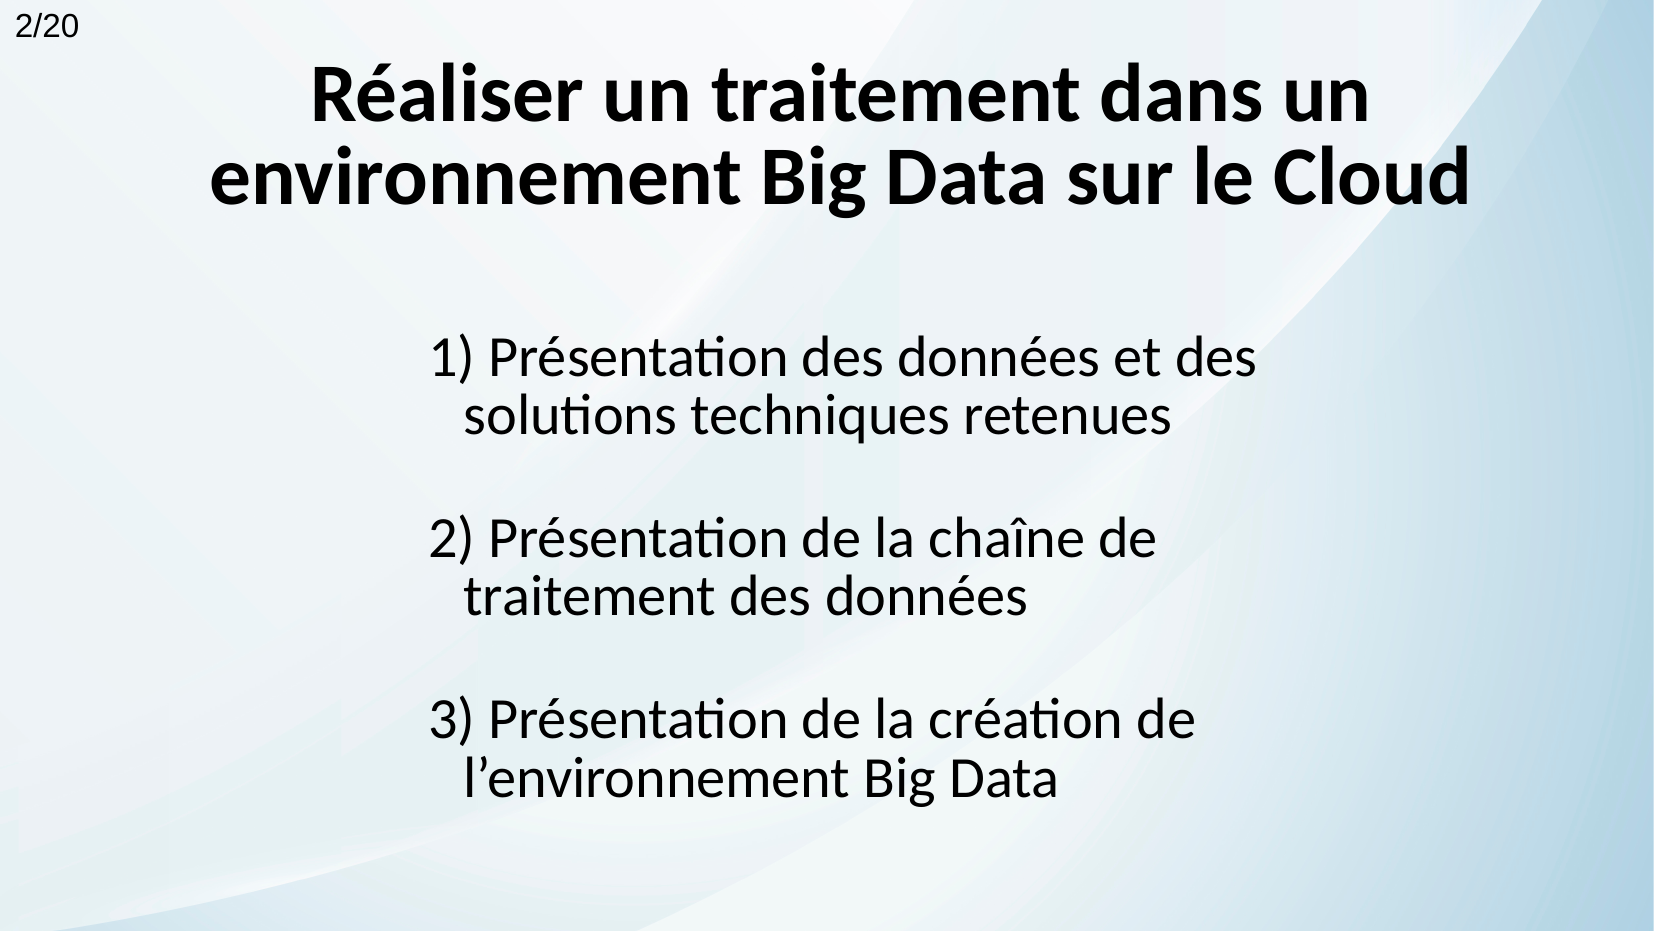

2/20
# Réaliser un traitement dans un environnement Big Data sur le Cloud
 Présentation des données et des solutions techniques retenues
 Présentation de la chaîne de traitement des données
 Présentation de la création de l’environnement Big Data